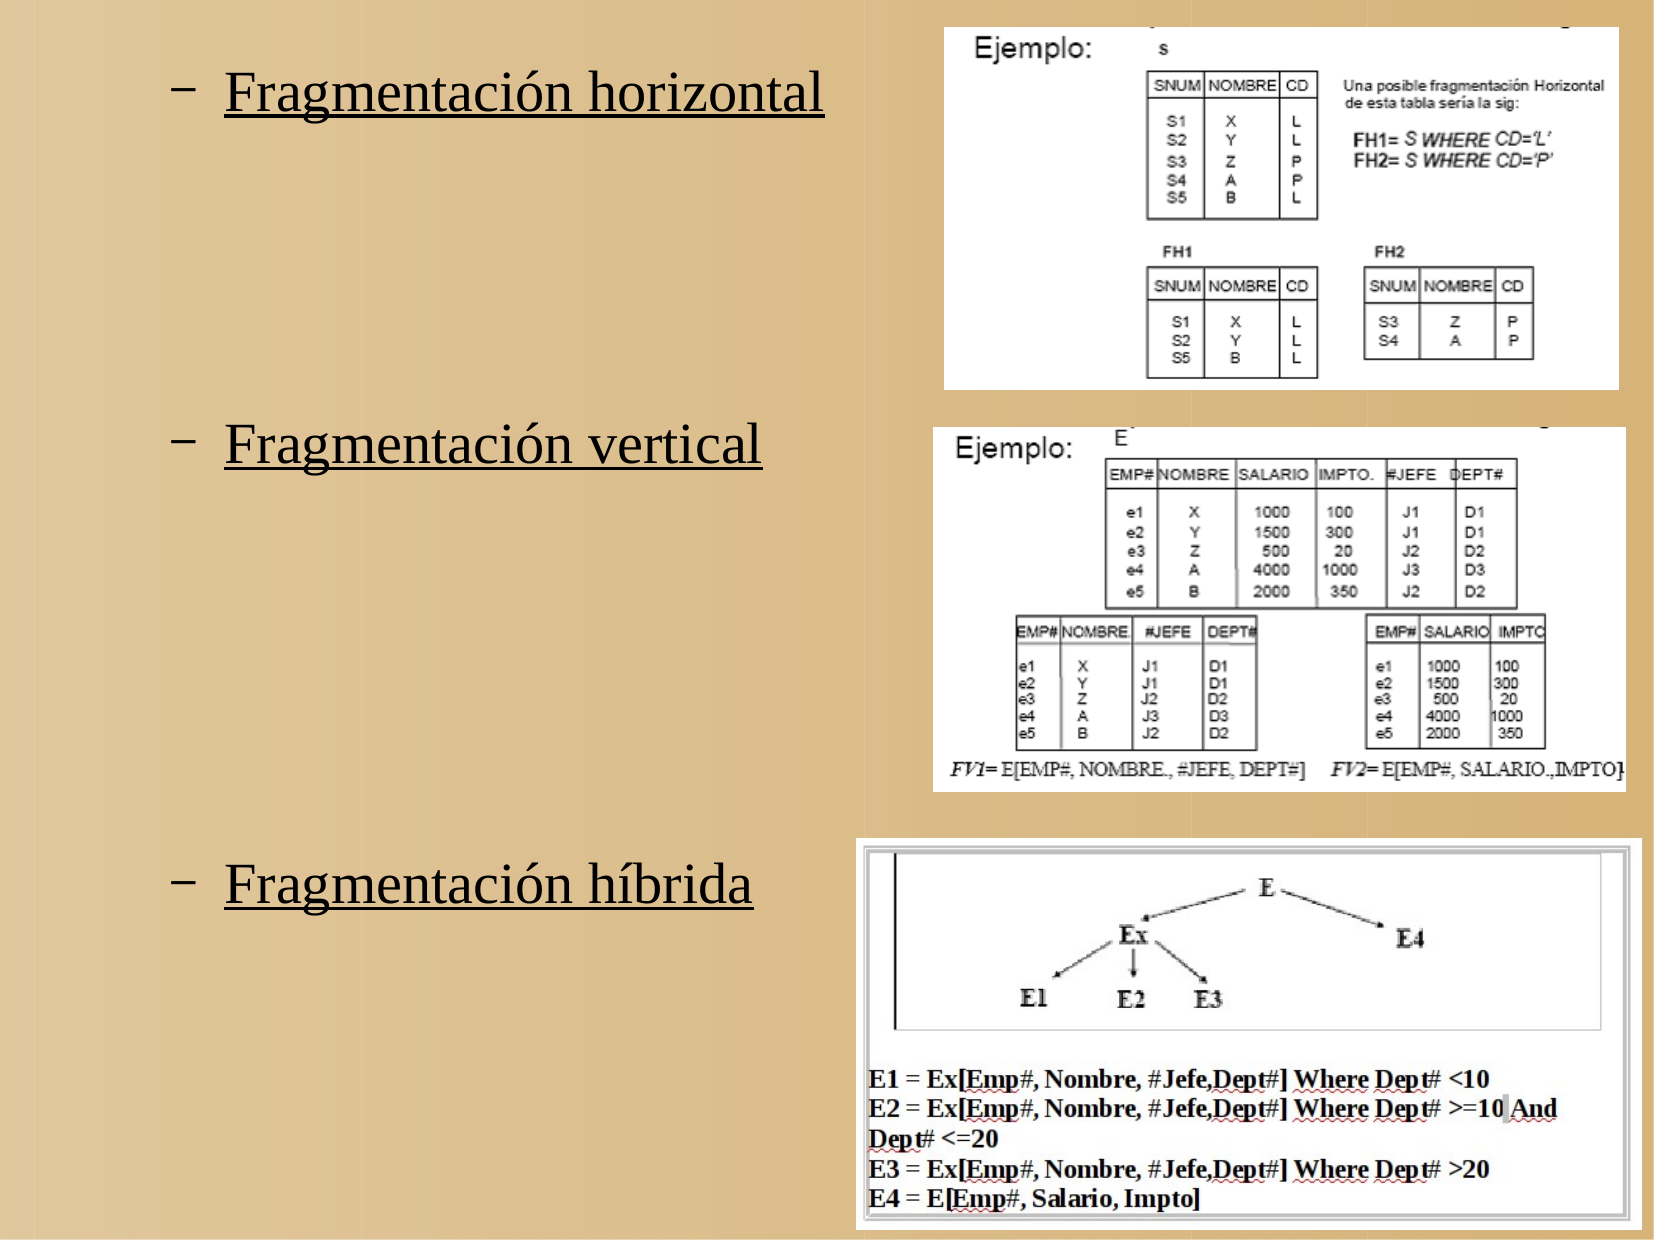

# Fragmentación horizontal
Fragmentación vertical
Fragmentación híbrida